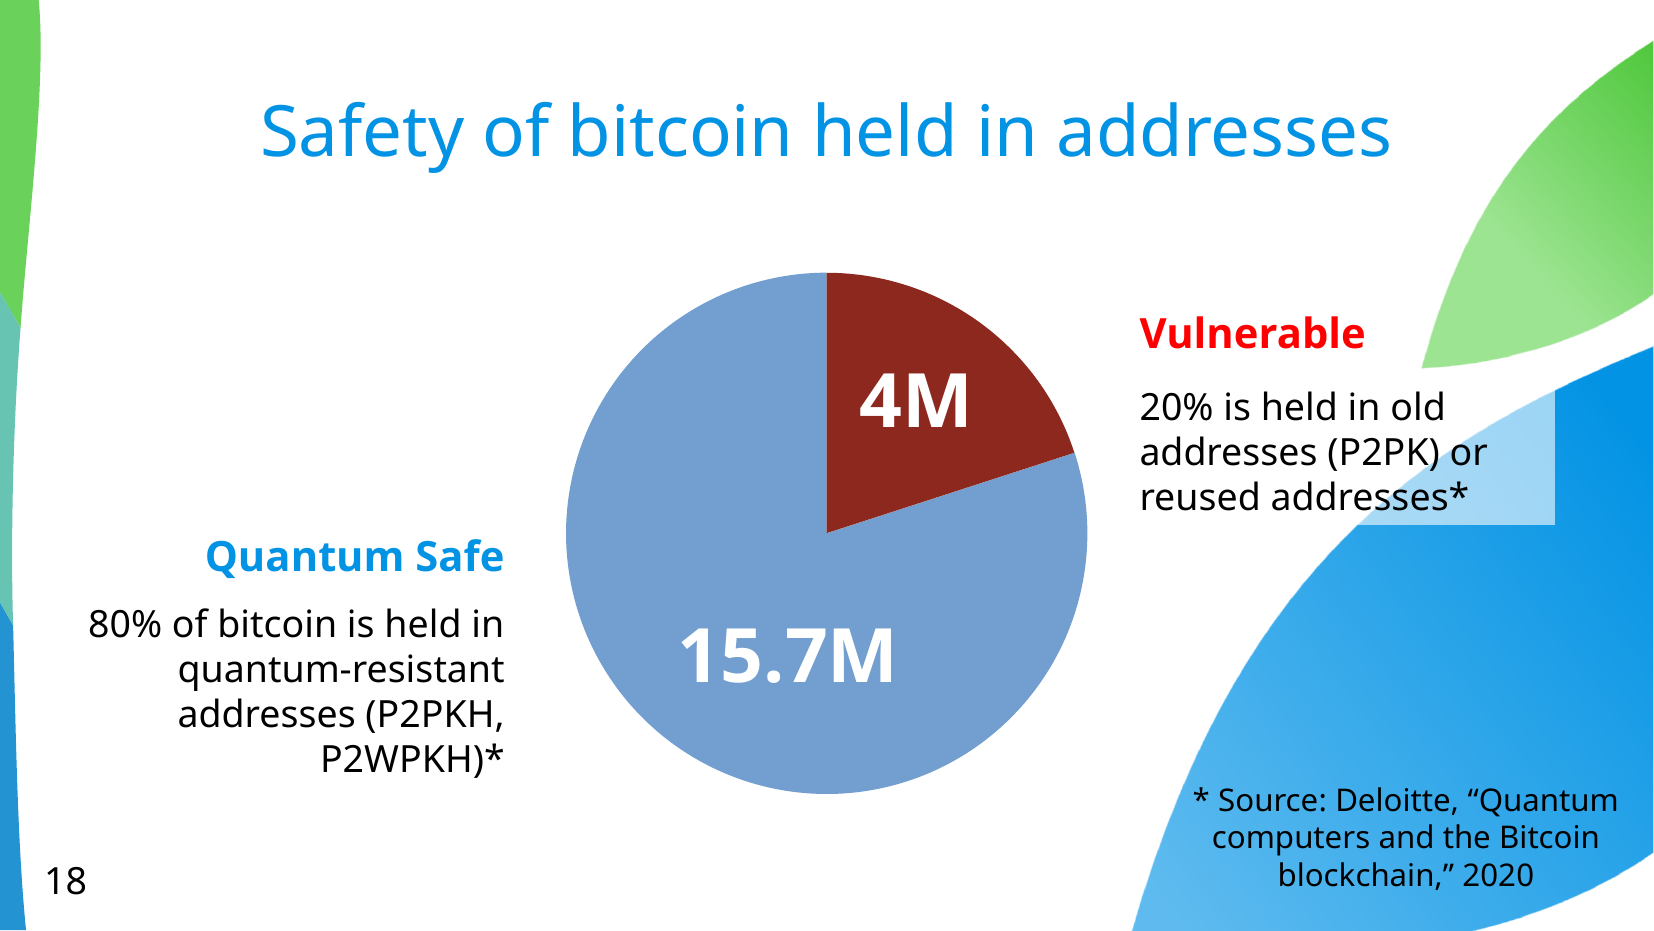

Safety of bitcoin held in addresses
Vulnerable
4M
20% is held in old addresses (P2PK) or reused addresses*
Quantum Safe
80% of bitcoin is held in quantum-resistant addresses (P2PKH, P2WPKH)*
15.7M
* Source: Deloitte, “Quantum computers and the Bitcoin blockchain,” 2020